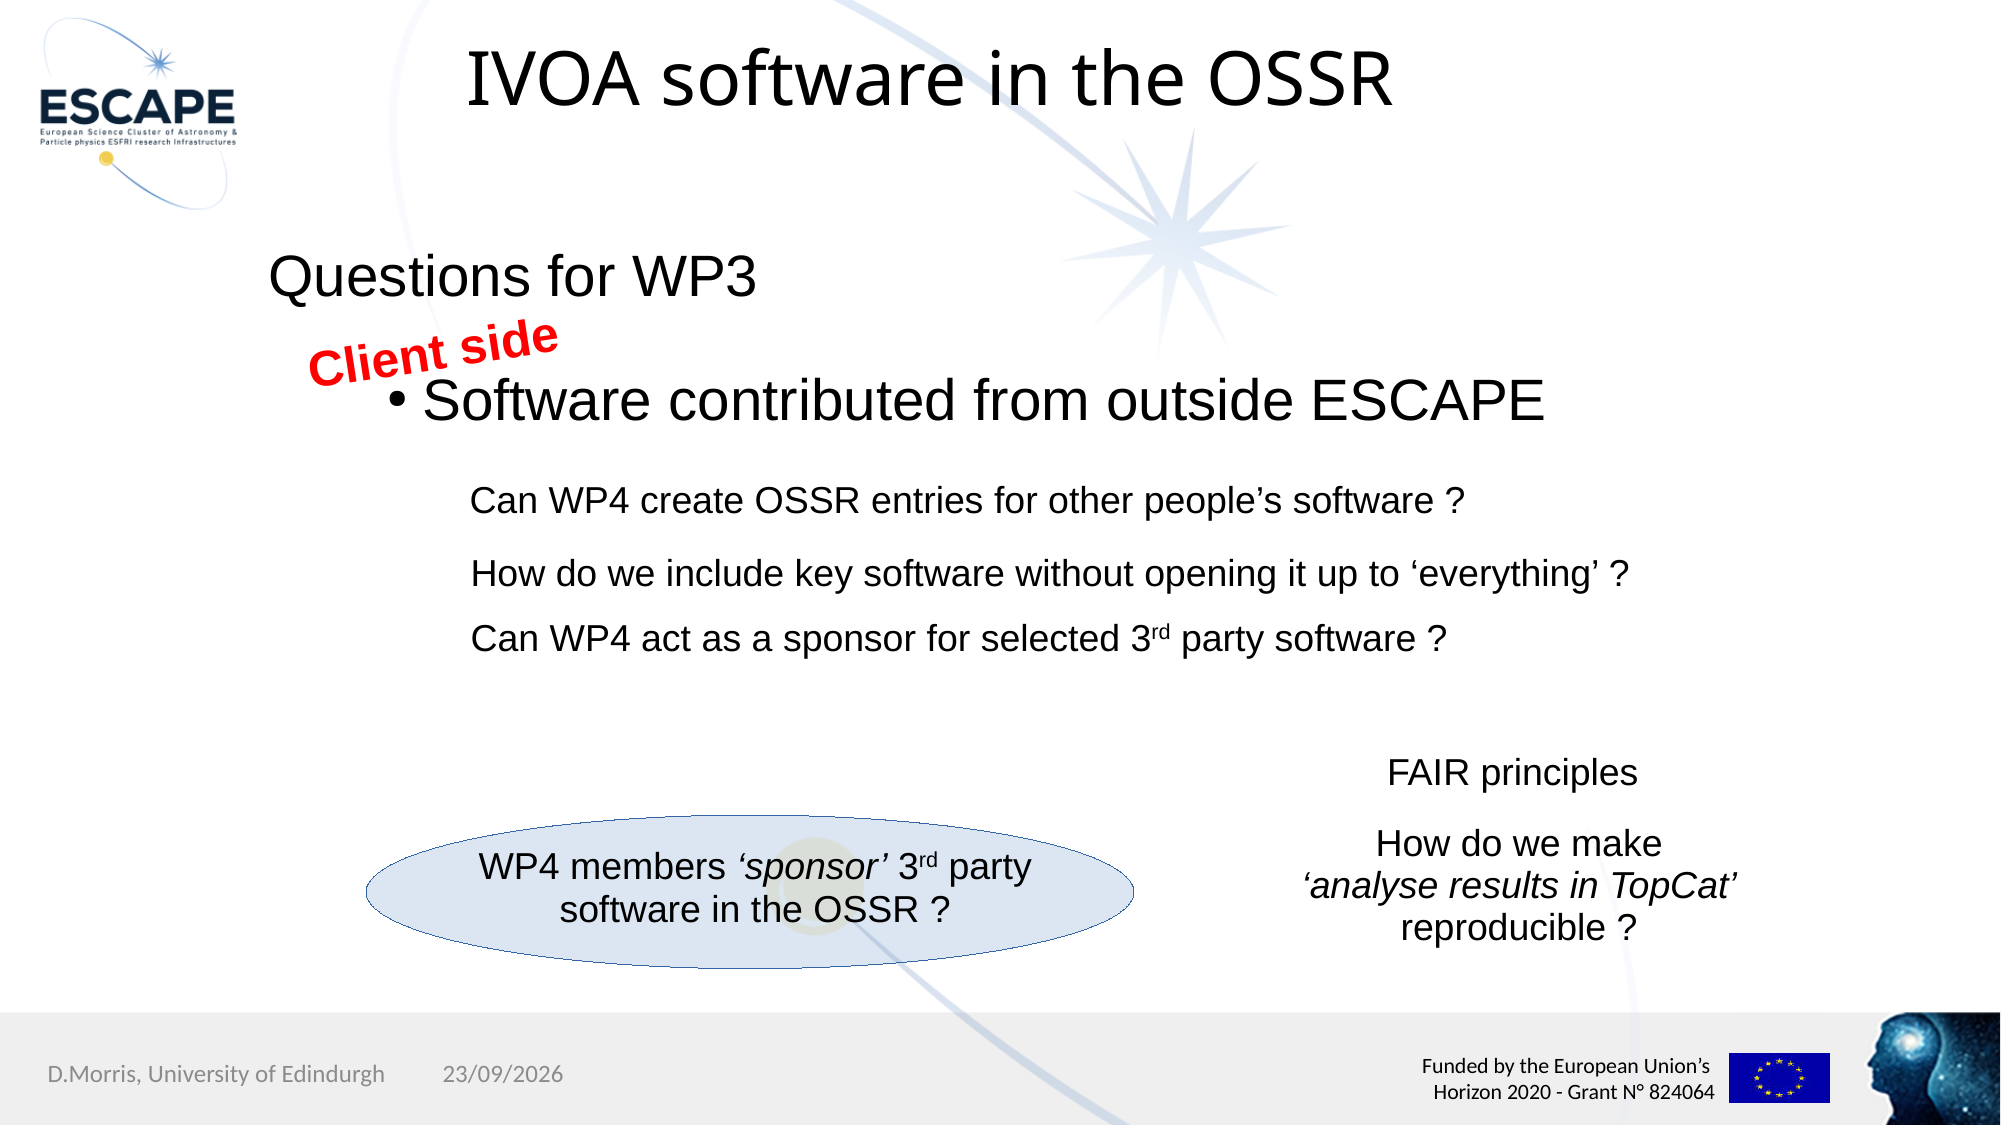

# IVOA software in the OSSR
Questions for WP3
Client side
Software contributed from outside ESCAPE
Can WP4 create OSSR entries for other people’s software ?
How do we include key software without opening it up to ‘everything’ ?
Can WP4 act as a sponsor for selected 3rd party software ?
FAIR principles
How do we make
‘analyse results in TopCat’
reproducible ?
WP4 members ‘sponsor’ 3rd party
software in the OSSR ?
D.Morris, University of Edindurgh